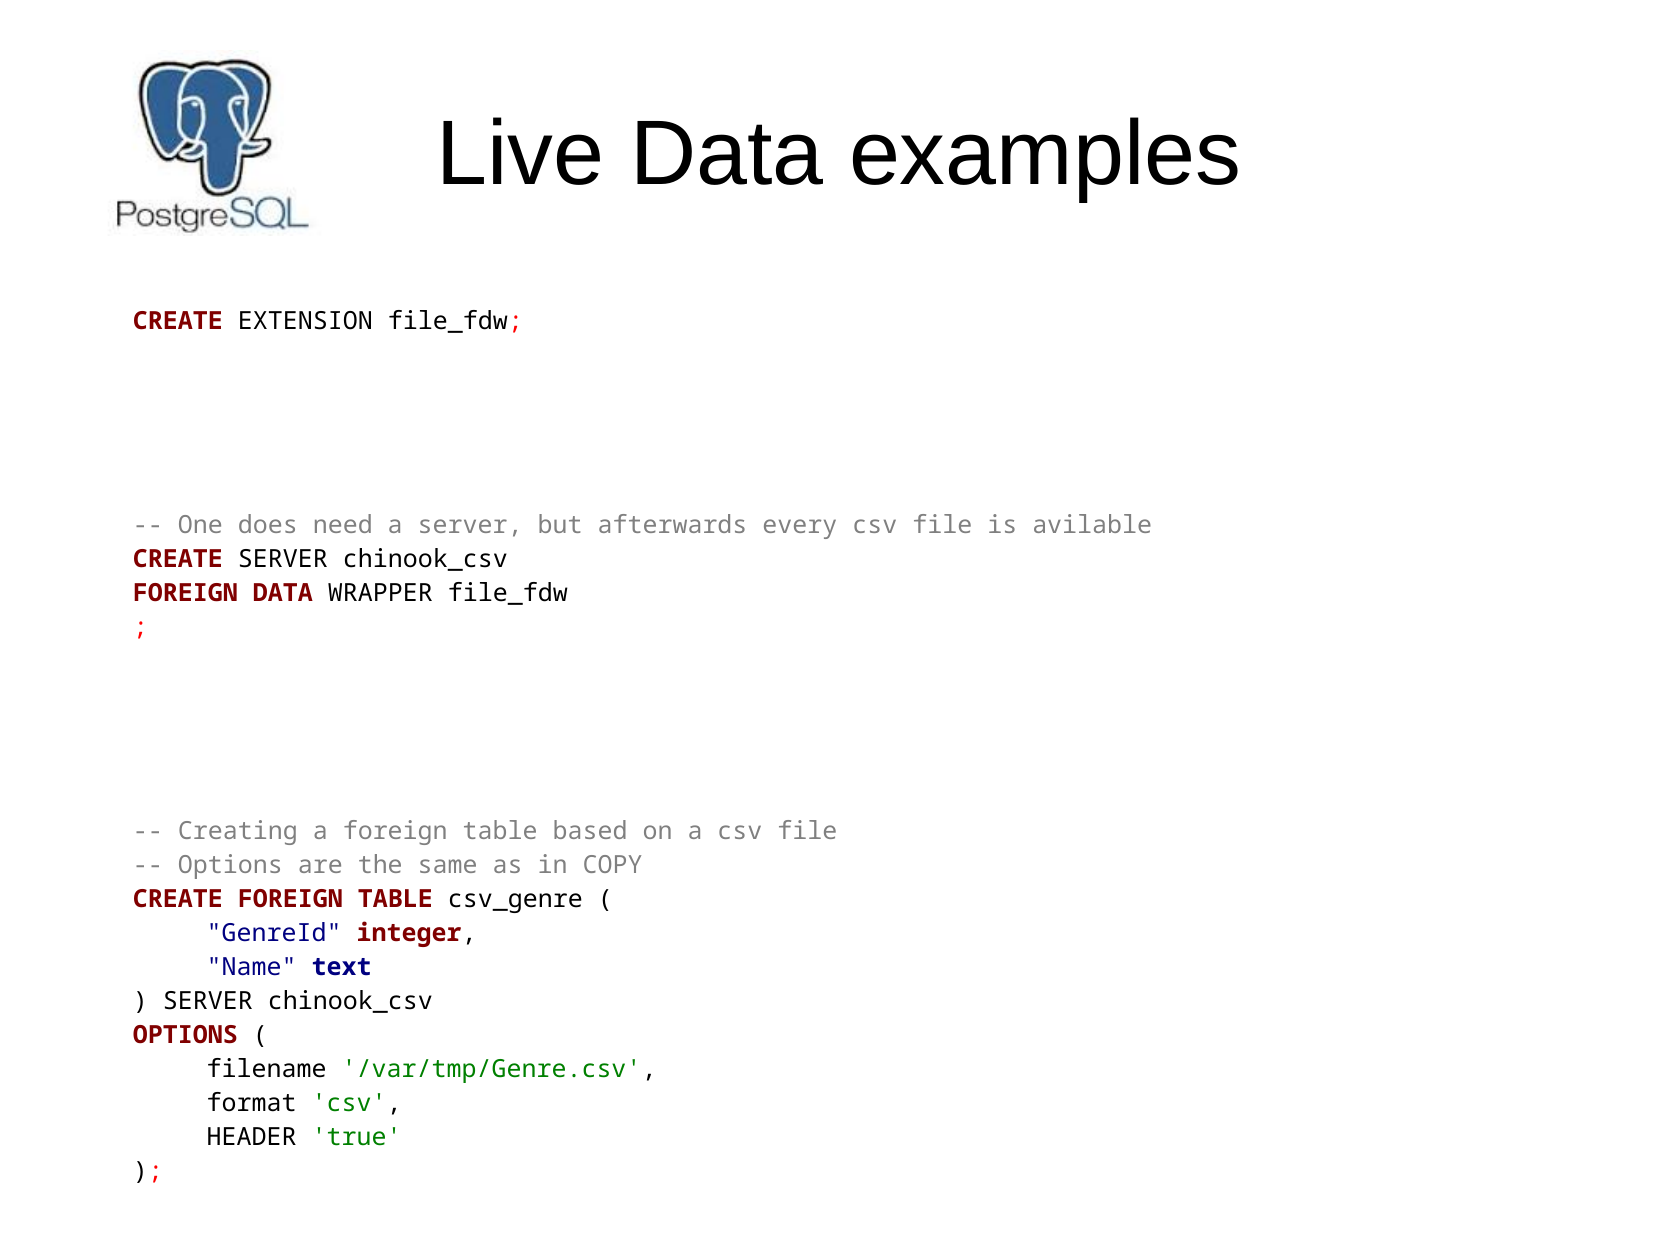

# Live Data examples
CREATE EXTENSION file_fdw;
-- One does need a server, but afterwards every csv file is avilable
CREATE SERVER chinook_csv
FOREIGN DATA WRAPPER file_fdw
;
-- Creating a foreign table based on a csv file
-- Options are the same as in COPY
CREATE FOREIGN TABLE csv_genre (
	"GenreId" integer,
	"Name" text
) SERVER chinook_csv
OPTIONS (
	filename '/var/tmp/Genre.csv',
	format 'csv',
	HEADER 'true'
);